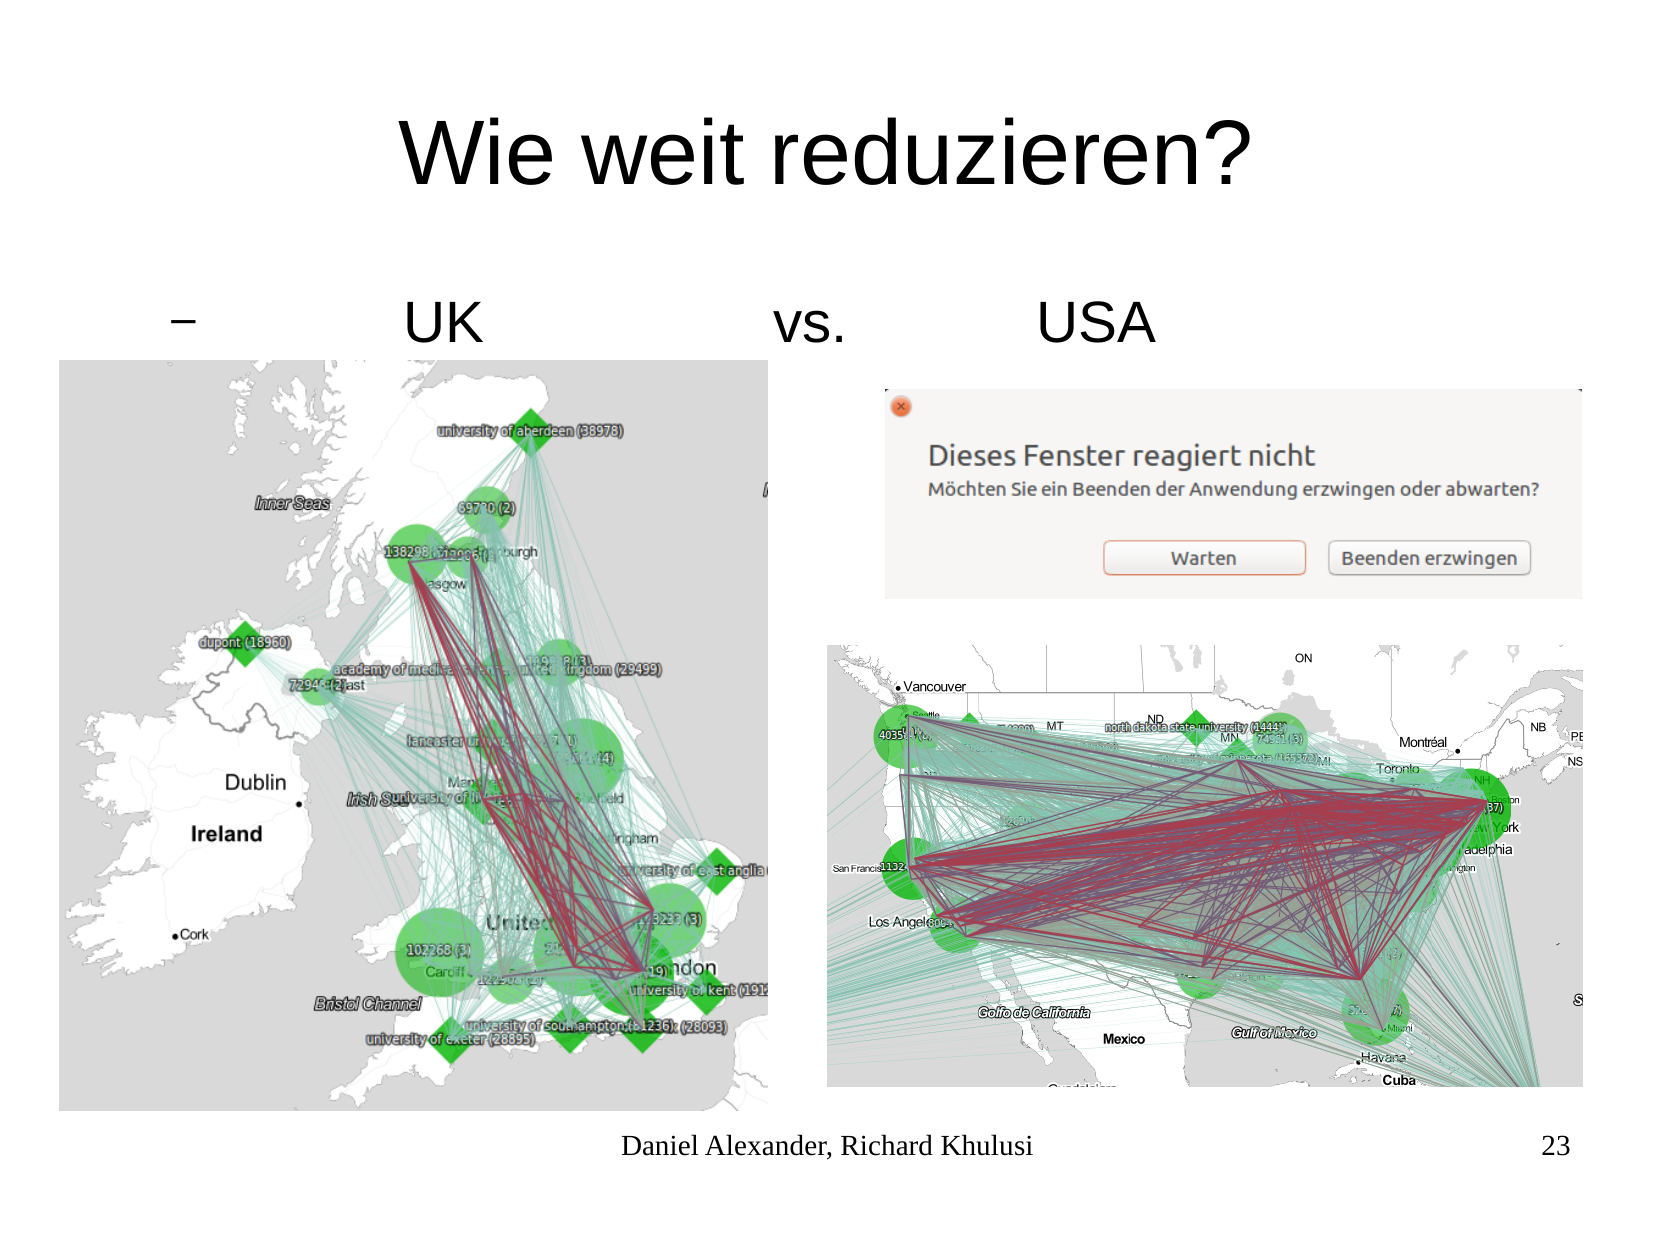

# Wie weit reduzieren?
 UK 				 vs. 			USA
Daniel Alexander, Richard Khulusi
23